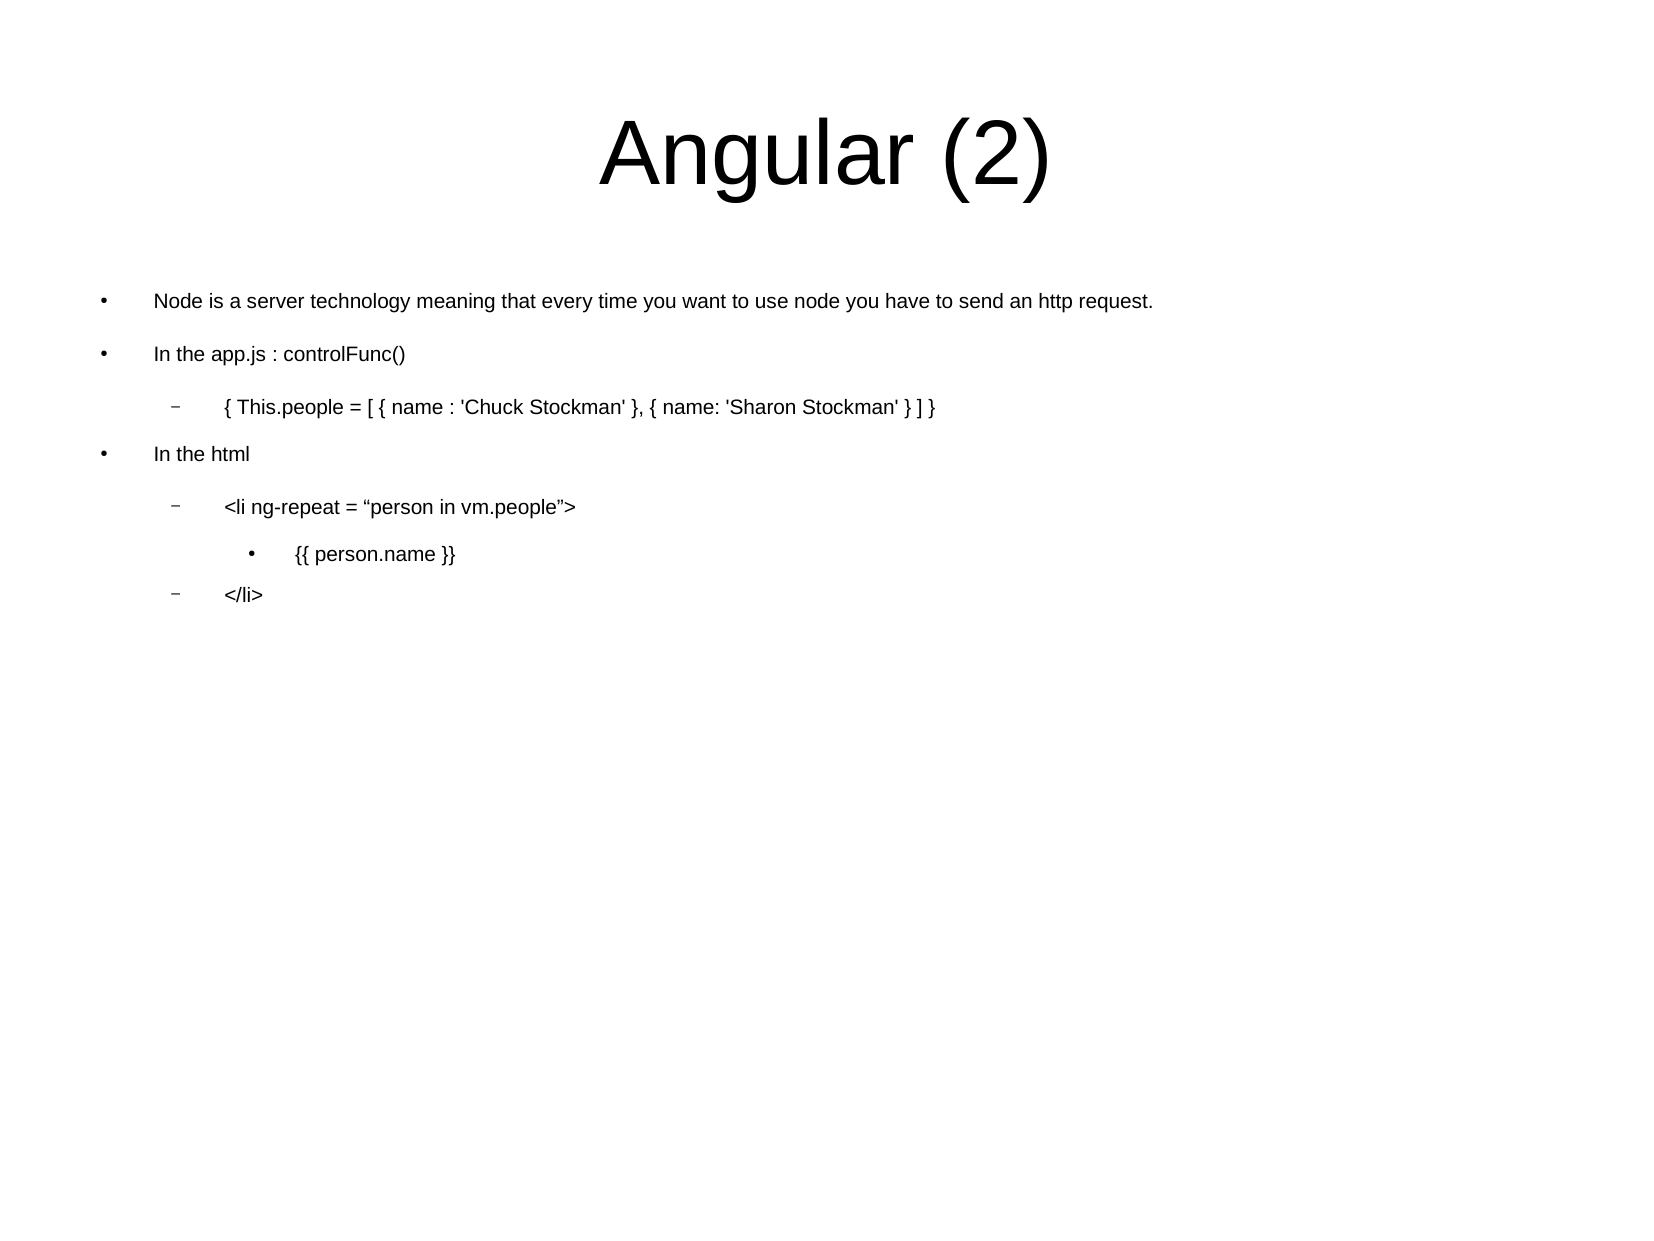

# Angular (2)
Node is a server technology meaning that every time you want to use node you have to send an http request.
In the app.js : controlFunc()
{ This.people = [ { name : 'Chuck Stockman' }, { name: 'Sharon Stockman' } ] }
In the html
<li ng-repeat = “person in vm.people”>
{{ person.name }}
</li>